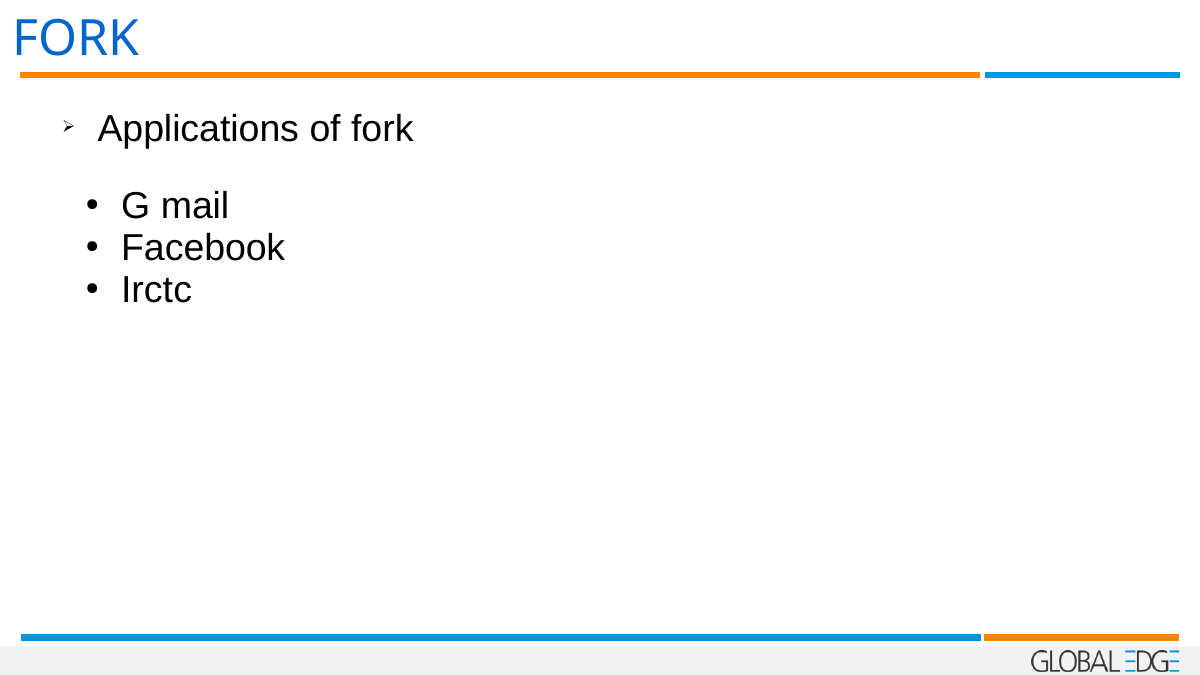

# FORK
Applications of fork
G mail
Facebook
Irctc